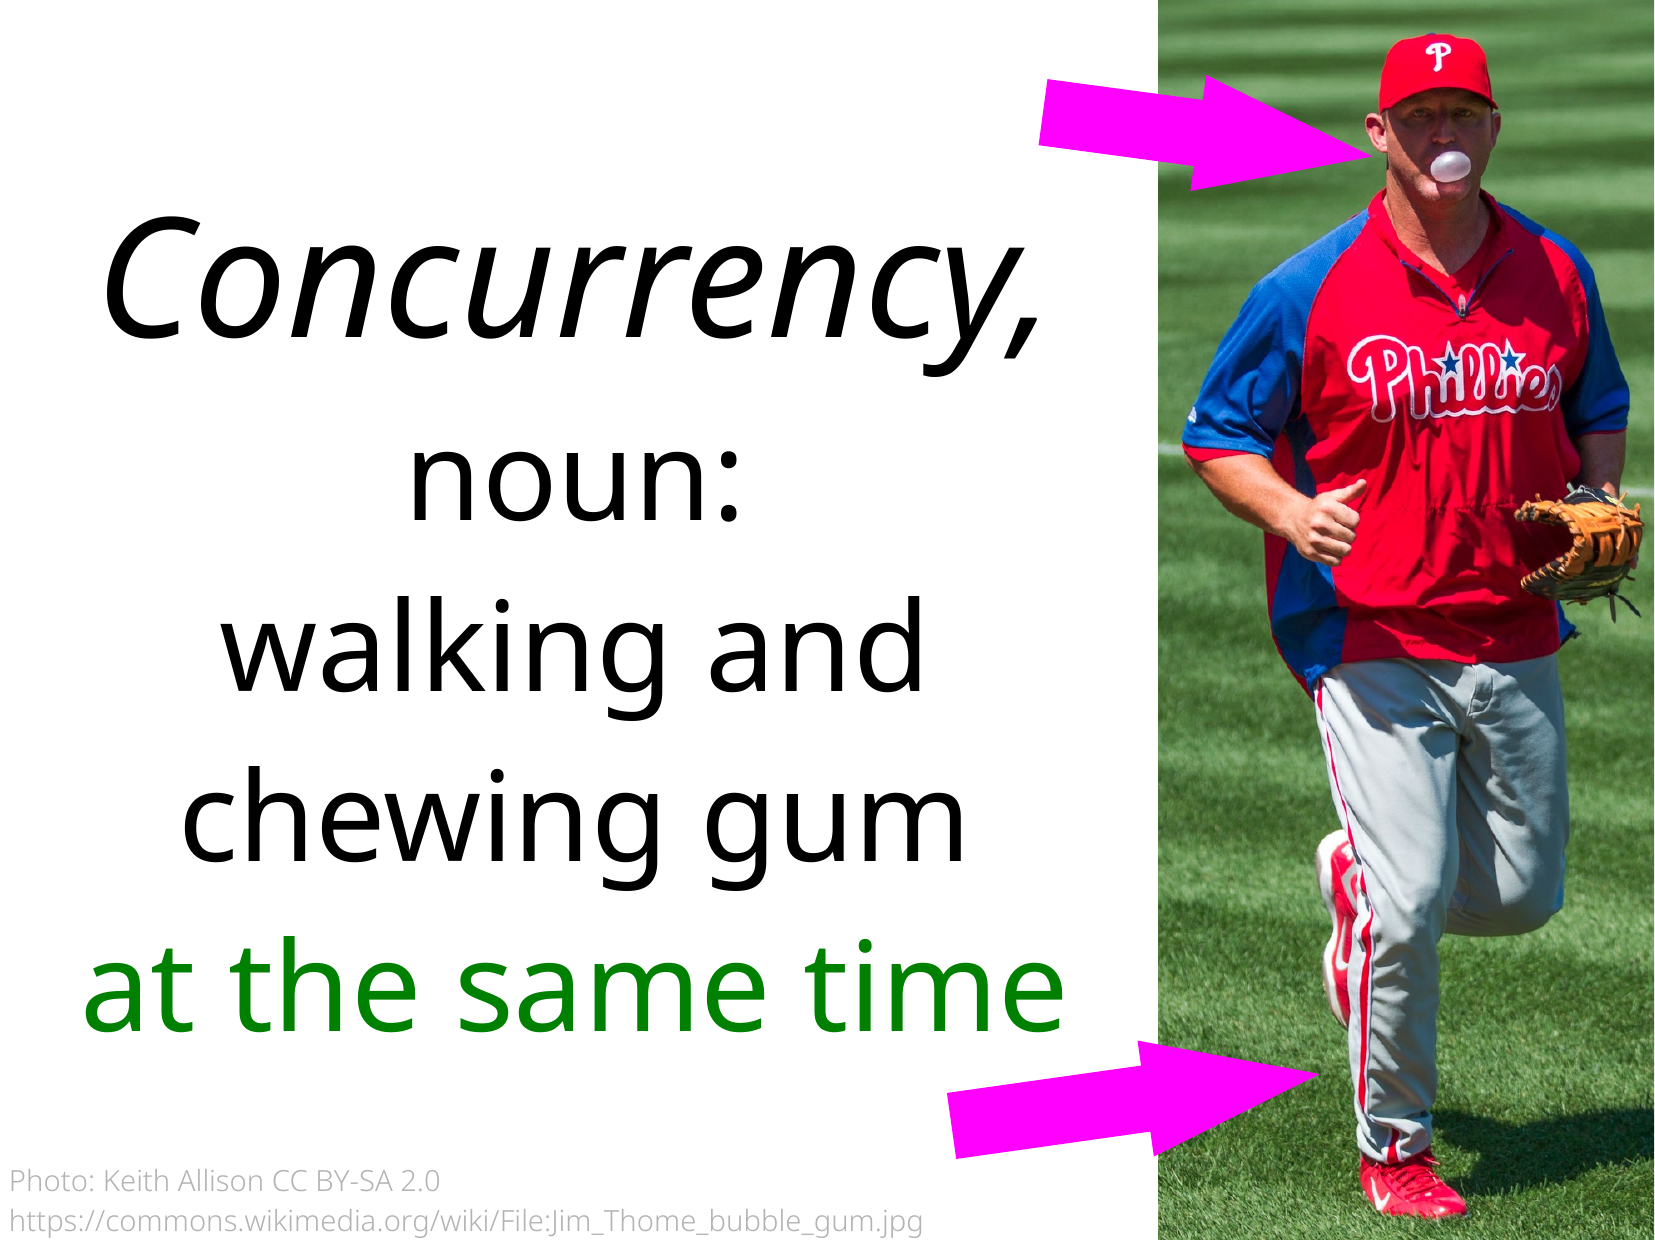

# Concurrency, noun: walking and chewing gum at the same time
Photo: Keith Allison CC BY-SA 2.0
https://commons.wikimedia.org/wiki/File:Jim_Thome_bubble_gum.jpg